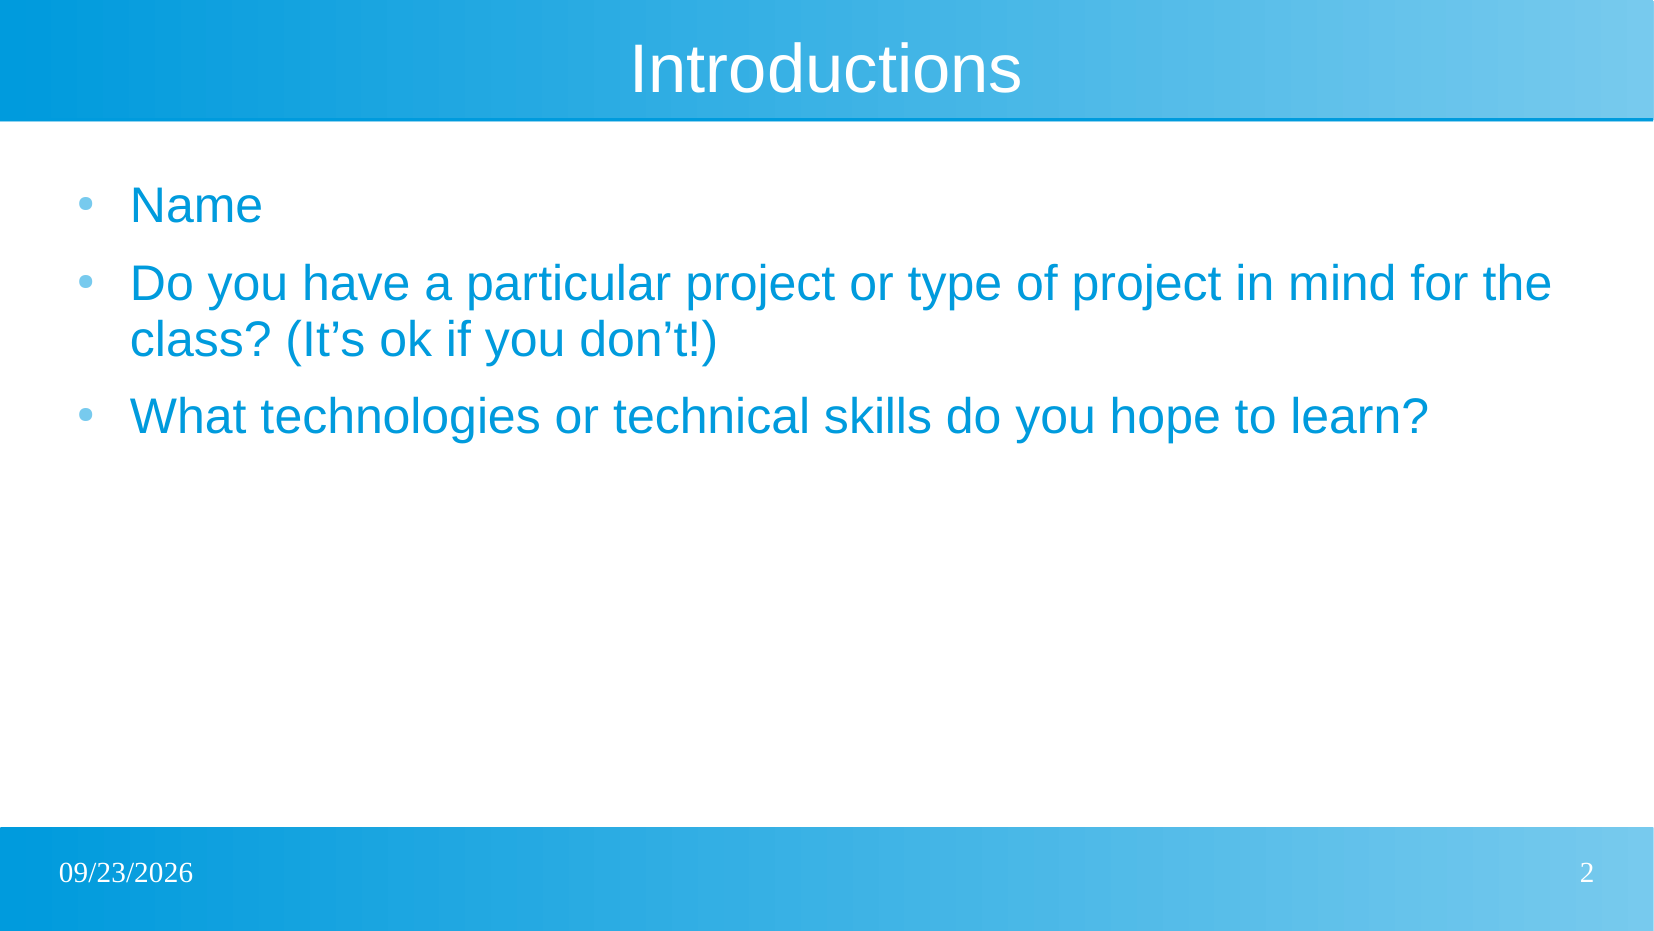

# Introductions
Name
Do you have a particular project or type of project in mind for the class? (It’s ok if you don’t!)
What technologies or technical skills do you hope to learn?
2